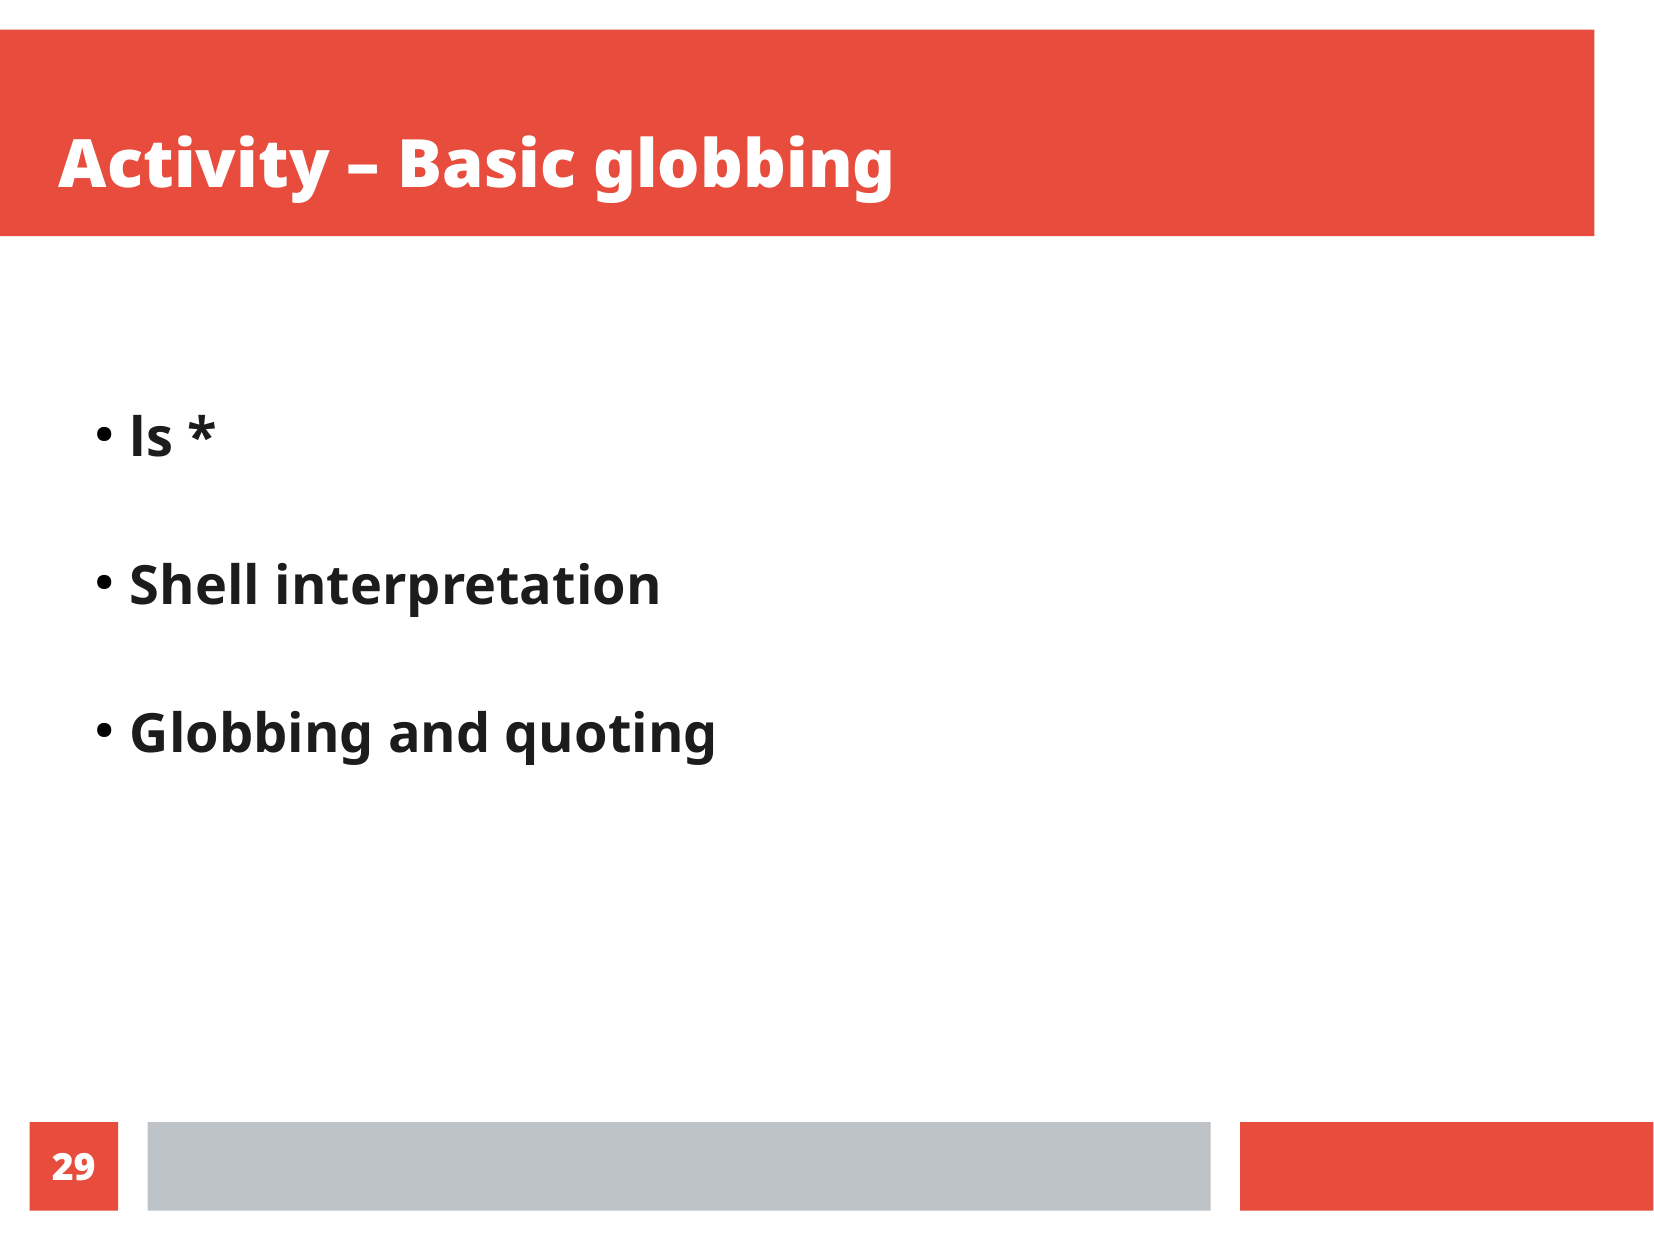

# Activity – Basic globbing
ls *
Shell interpretation
Globbing and quoting
29